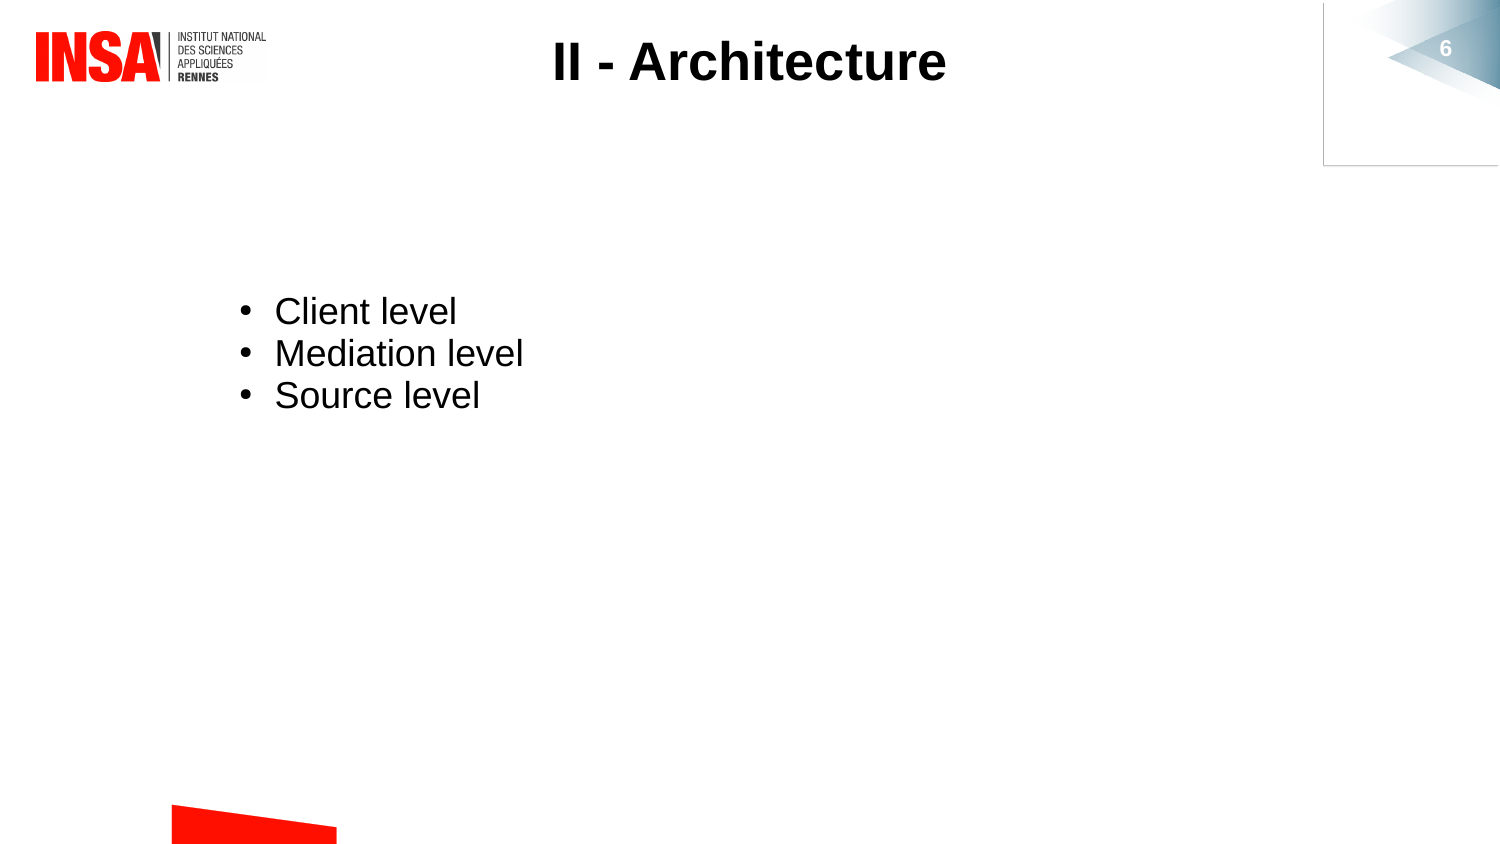

II - Architecture
Client level
Mediation level
Source level